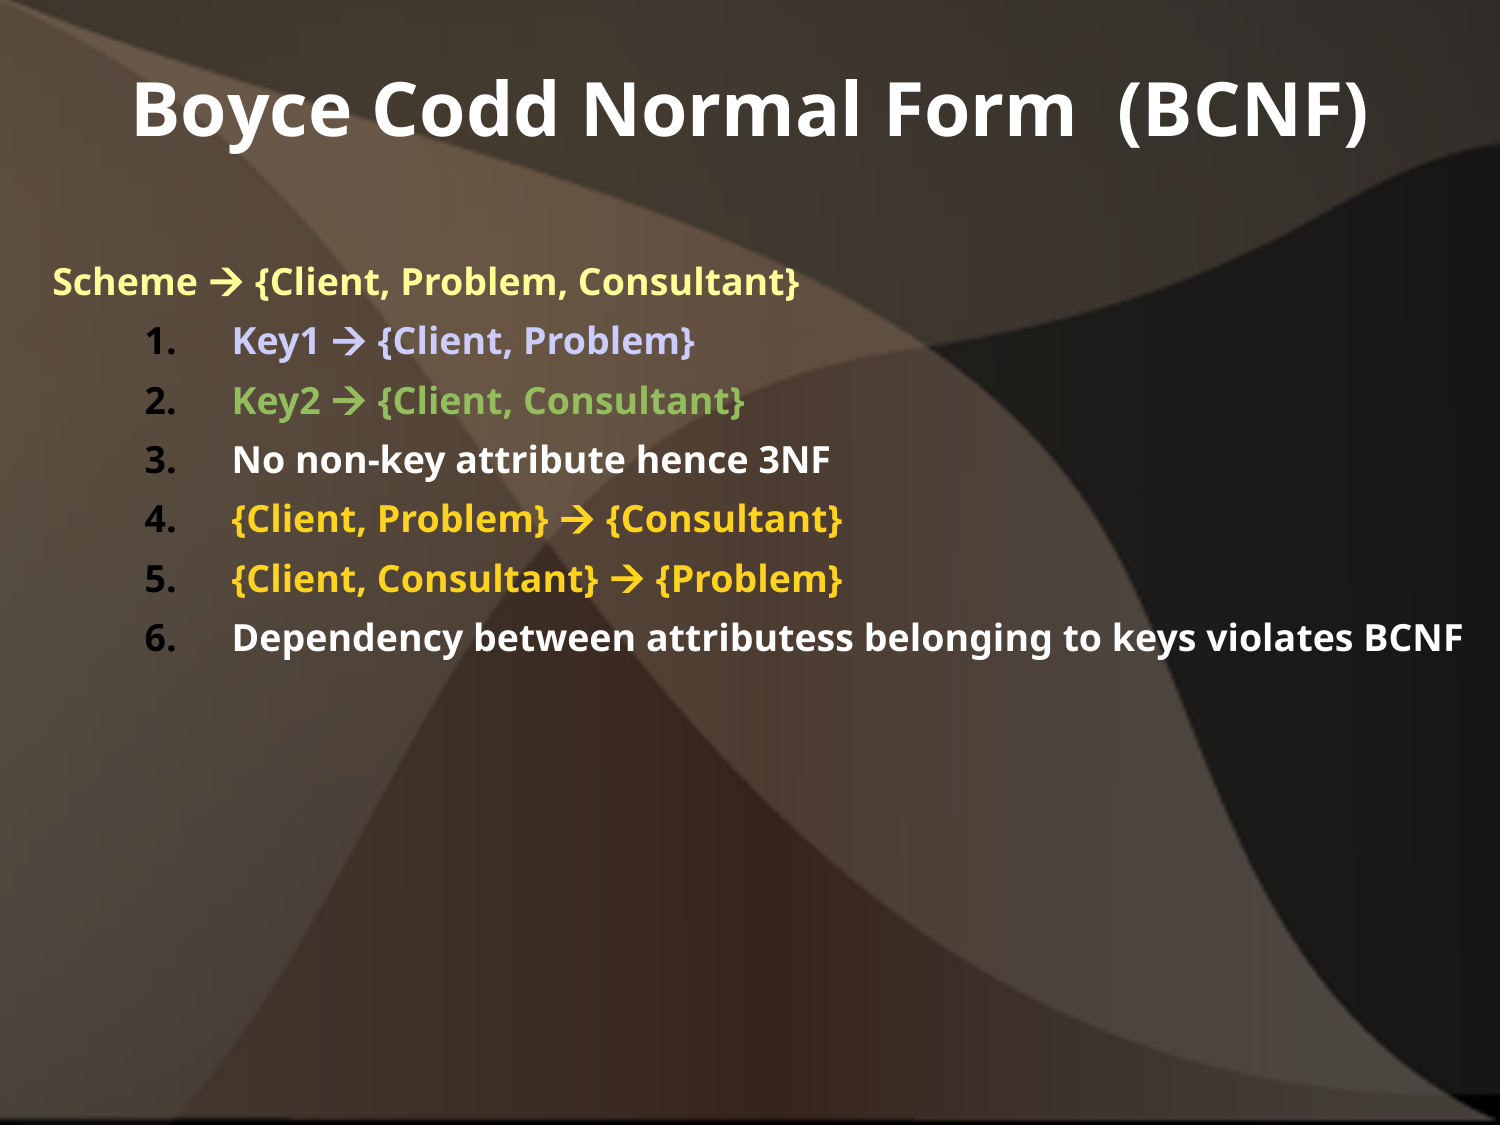

Boyce Codd Normal Form (BCNF)
# Scheme  {Client, Problem, Consultant}
Key1  {Client, Problem}
Key2  {Client, Consultant}
No non-key attribute hence 3NF
{Client, Problem}  {Consultant}
{Client, Consultant}  {Problem}
Dependency between attributess belonging to keys violates BCNF